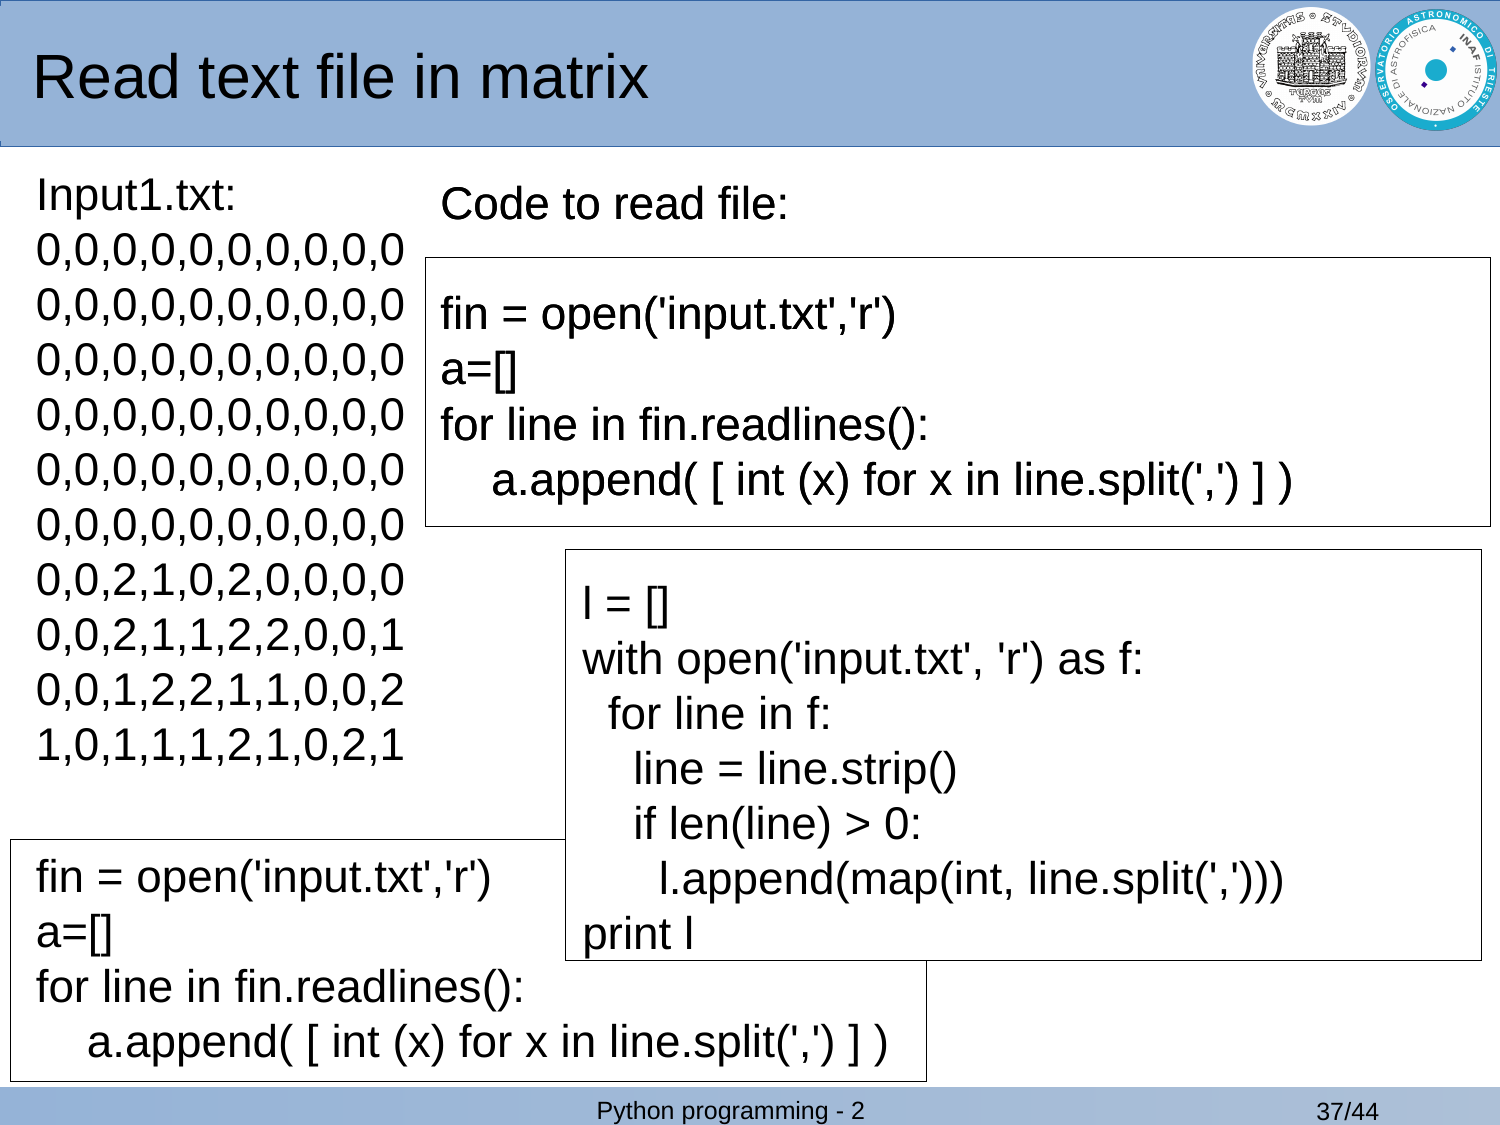

Read text file in matrix
Input1.txt:
0,0,0,0,0,0,0,0,0,0
0,0,0,0,0,0,0,0,0,0
0,0,0,0,0,0,0,0,0,0
0,0,0,0,0,0,0,0,0,0
0,0,0,0,0,0,0,0,0,0
0,0,0,0,0,0,0,0,0,0
0,0,2,1,0,2,0,0,0,0
0,0,2,1,1,2,2,0,0,1
0,0,1,2,2,1,1,0,0,2
1,0,1,1,1,2,1,0,2,1
Code to read file:
fin = open('input.txt','r')
a=[]
for line in fin.readlines():
 a.append( [ int (x) for x in line.split(',') ] )
Code to read file:
fin = open('input.txt','r')
a=[]
for line in fin.readlines():
 a.append( [ int (x) for x in line.split(',') ] )
l = []
with open('input.txt', 'r') as f:
 for line in f:
 line = line.strip()
 if len(line) > 0:
 l.append(map(int, line.split(',')))
print l
# fin = open('input.txt','r')
a=[]
for line in fin.readlines():
 a.append( [ int (x) for x in line.split(',') ] )